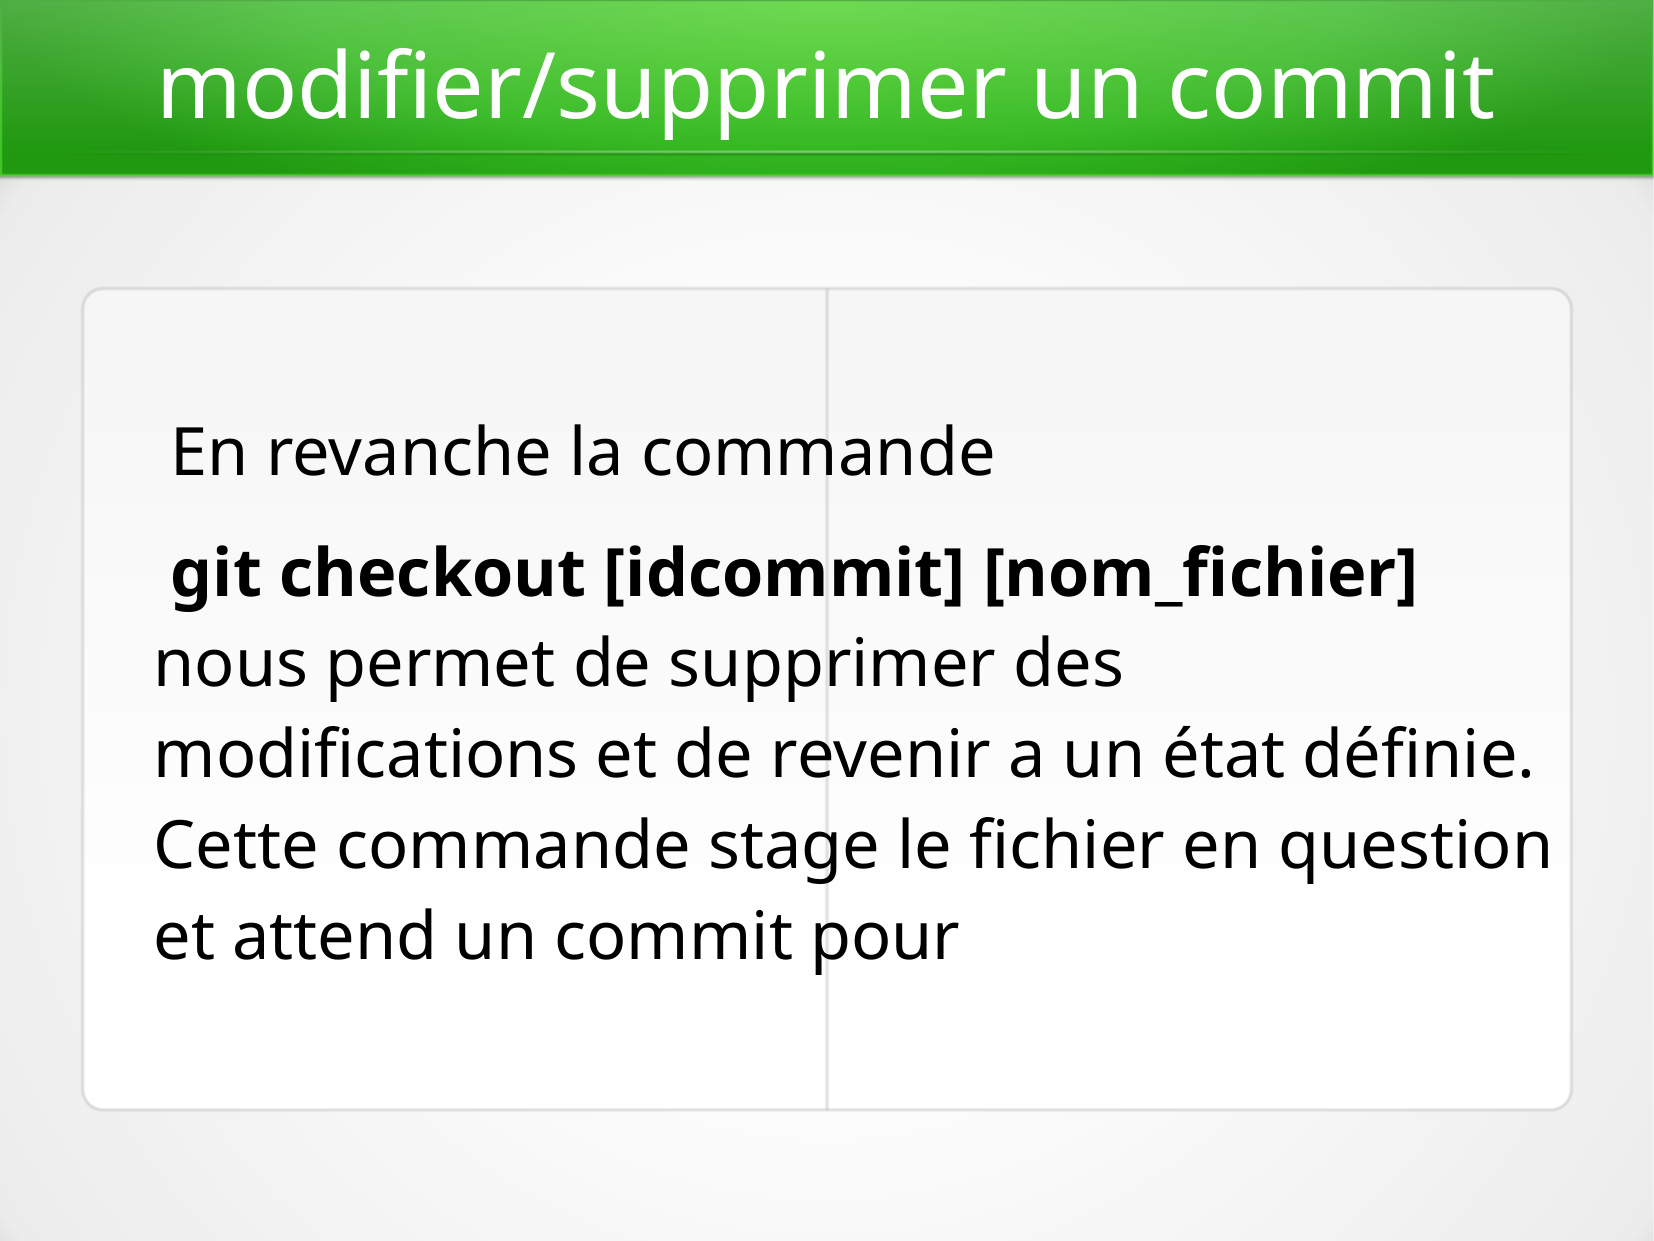

# modifier/supprimer un commit
 En revanche la commande
 git checkout [idcommit] [nom_fichier] nous permet de supprimer des modifications et de revenir a un état définie. Cette commande stage le fichier en question et attend un commit pour